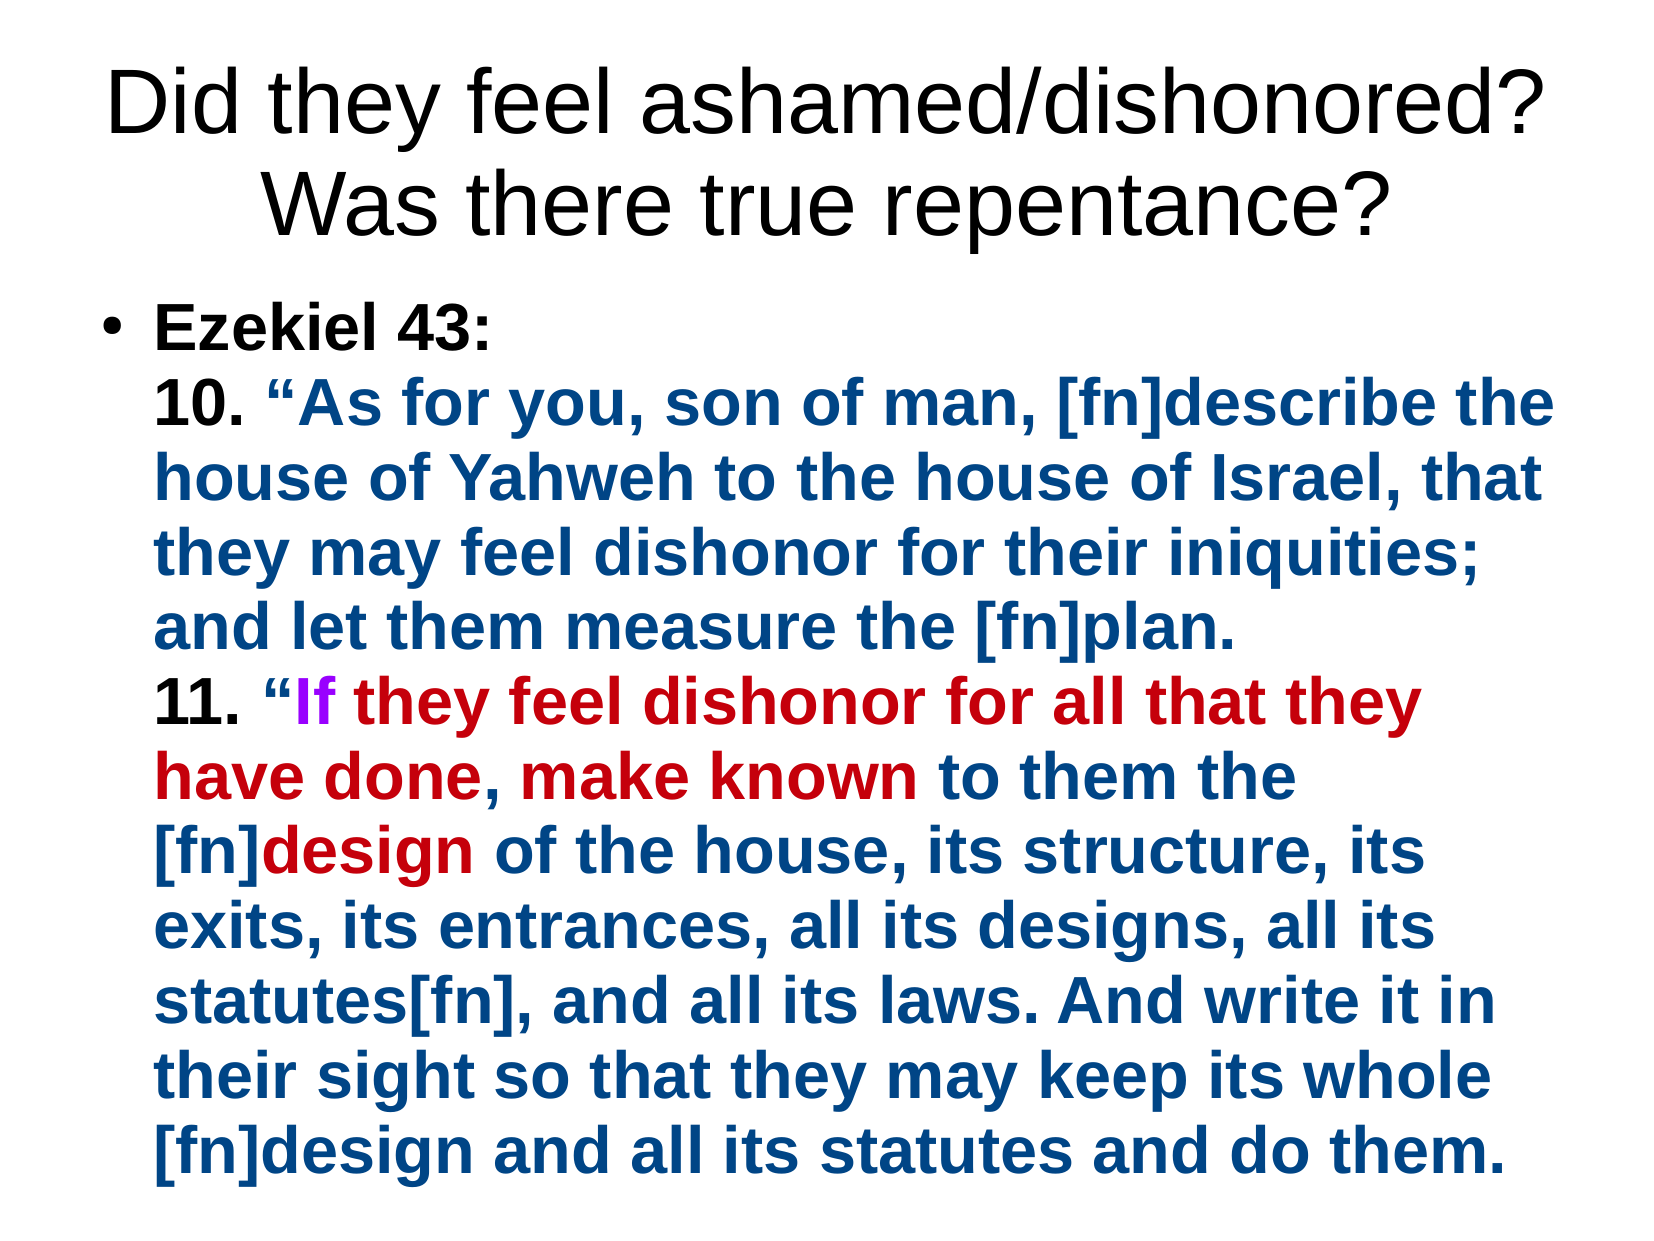

# Did they feel ashamed/dishonored? Was there true repentance?
Ezekiel 43:
10. “As for you, son of man, [fn]describe the house of Yahweh to the house of Israel, that they may feel dishonor for their iniquities; and let them measure the [fn]plan.
11. “If they feel dishonor for all that they have done, make known to them the [fn]design of the house, its structure, its exits, its entrances, all its designs, all its statutes[fn], and all its laws. And write it in their sight so that they may keep its whole [fn]design and all its statutes and do them.